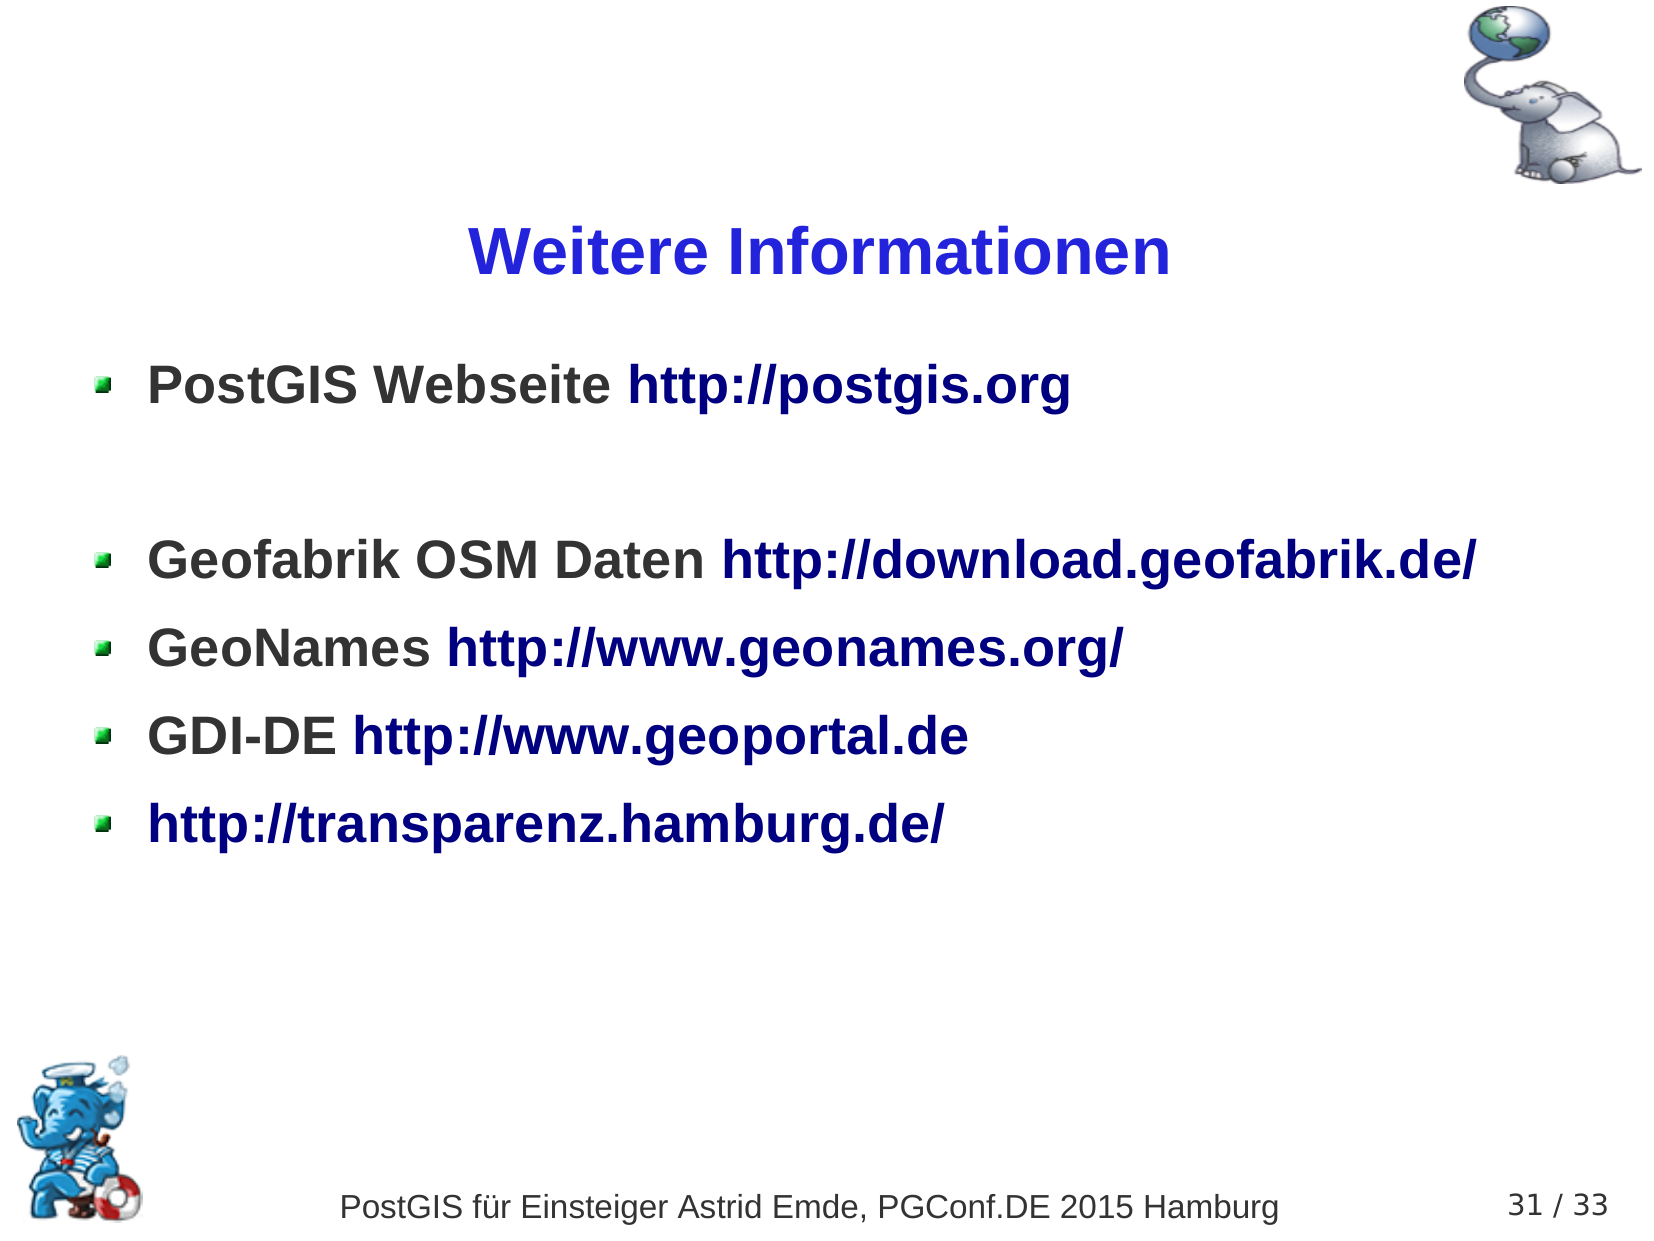

# Weitere Informationen
PostGIS Webseite http://postgis.org
Geofabrik OSM Daten http://download.geofabrik.de/
GeoNames http://www.geonames.org/
GDI-DE http://www.geoportal.de
http://transparenz.hamburg.de/